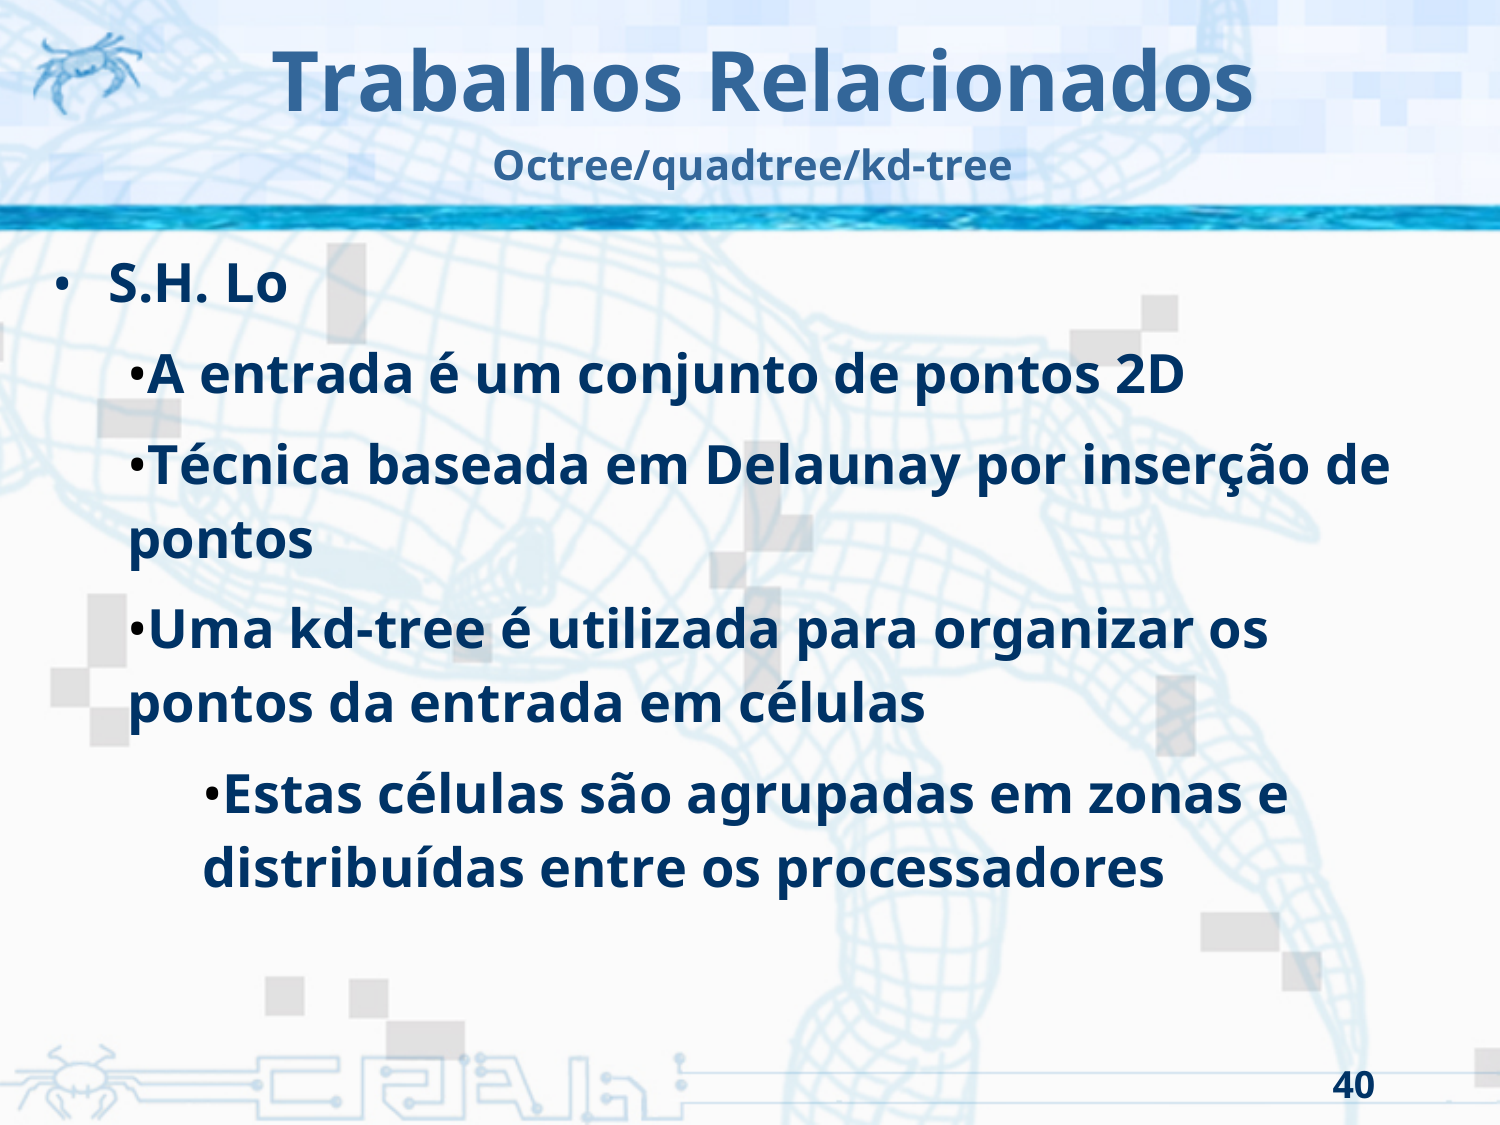

Trabalhos Relacionados
Octree/quadtree/kd-tree
S.H. Lo
A entrada é um conjunto de pontos 2D
Técnica baseada em Delaunay por inserção de pontos
Uma kd-tree é utilizada para organizar os pontos da entrada em células
Estas células são agrupadas em zonas e distribuídas entre os processadores